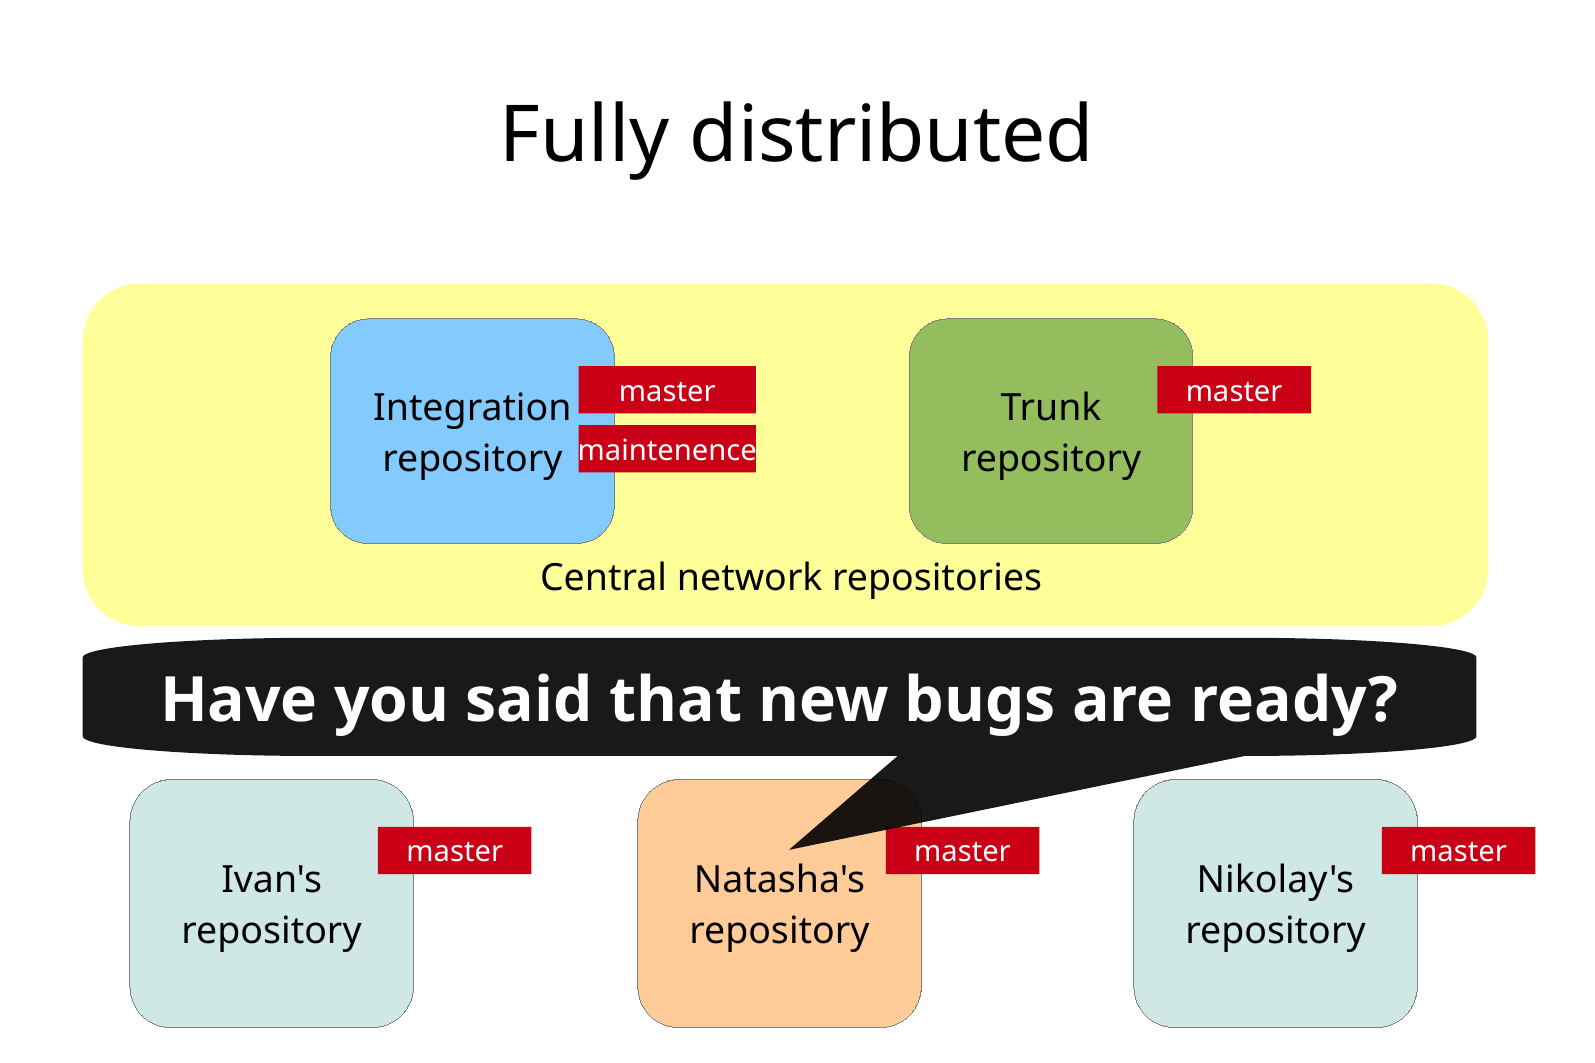

# Fully distributed
Integration
repository
Trunk
repository
master
master
maintenence
Central network repositories
Have you said that new bugs are ready?
Ivan's
repository
Natasha's
repository
Nikolay's
repository
master
master
master